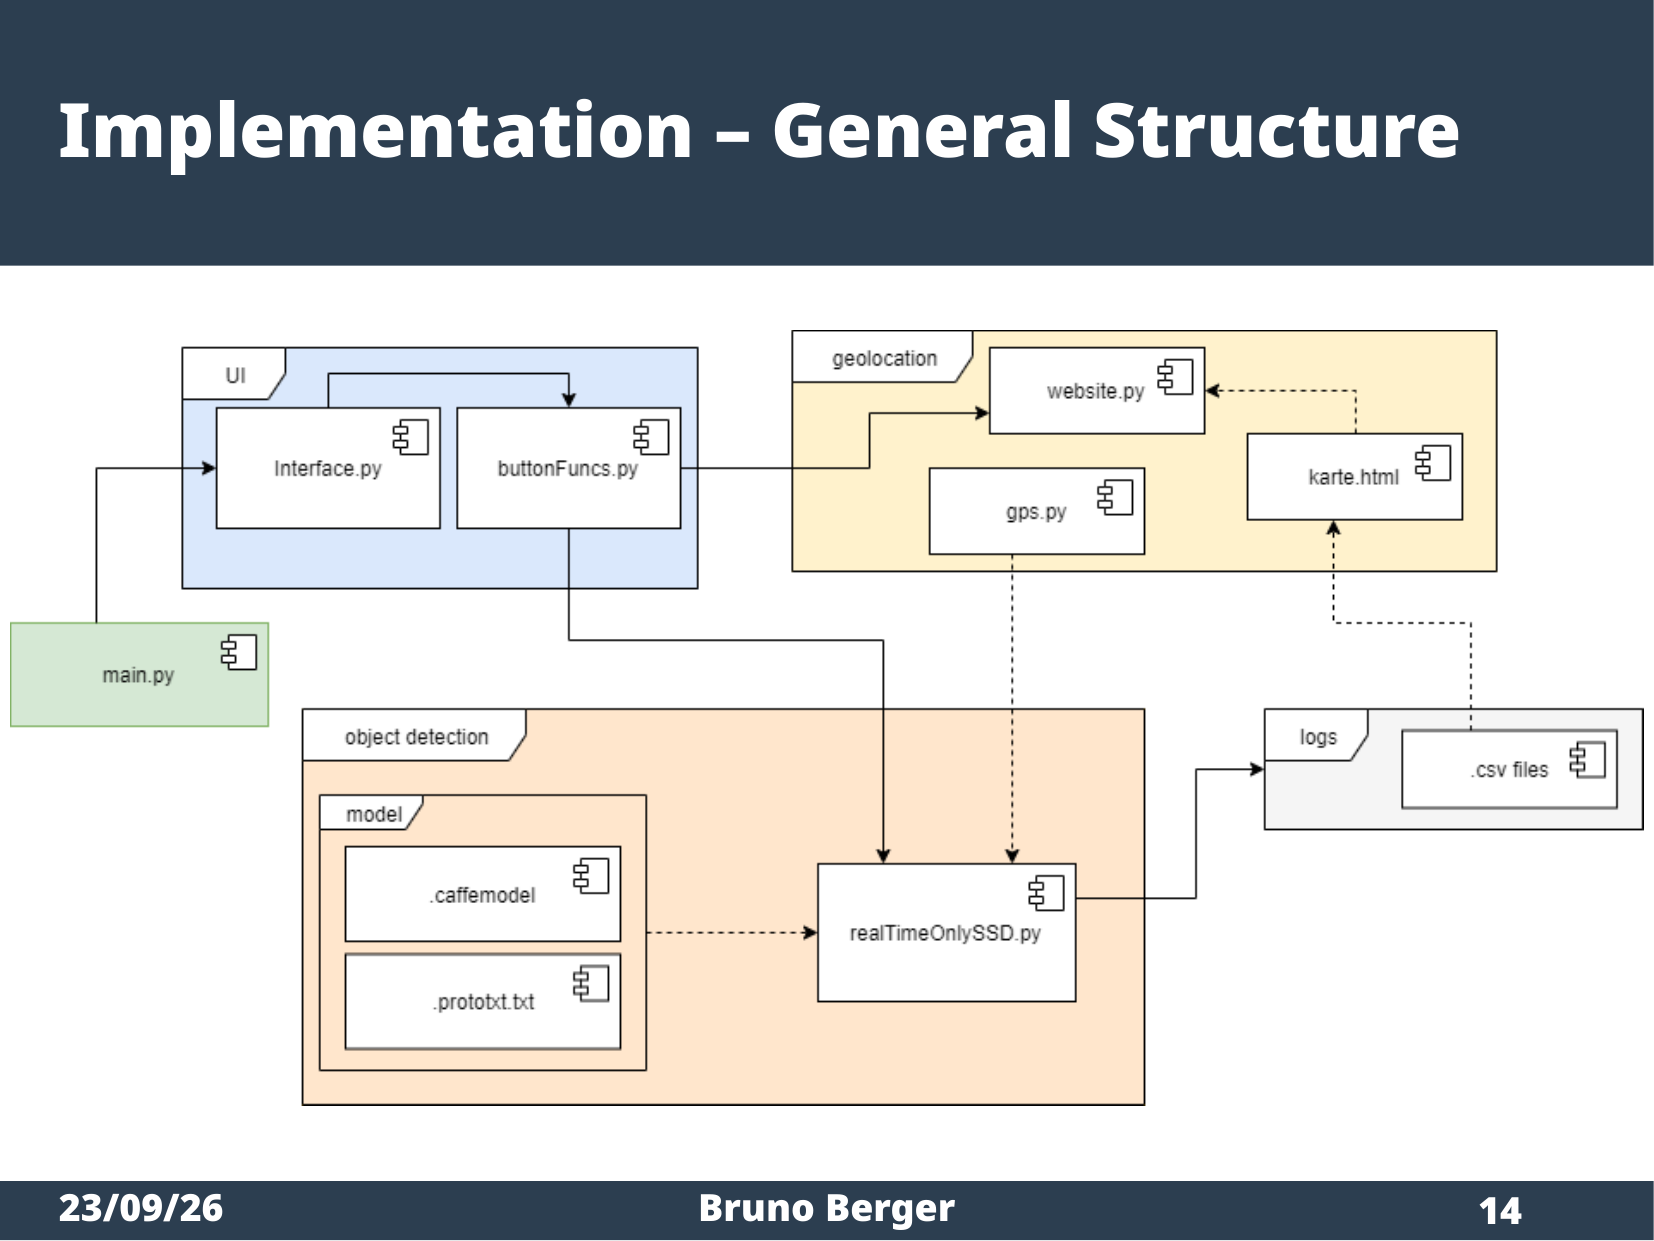

# Implementation – General Structure
Bruno Berger
14